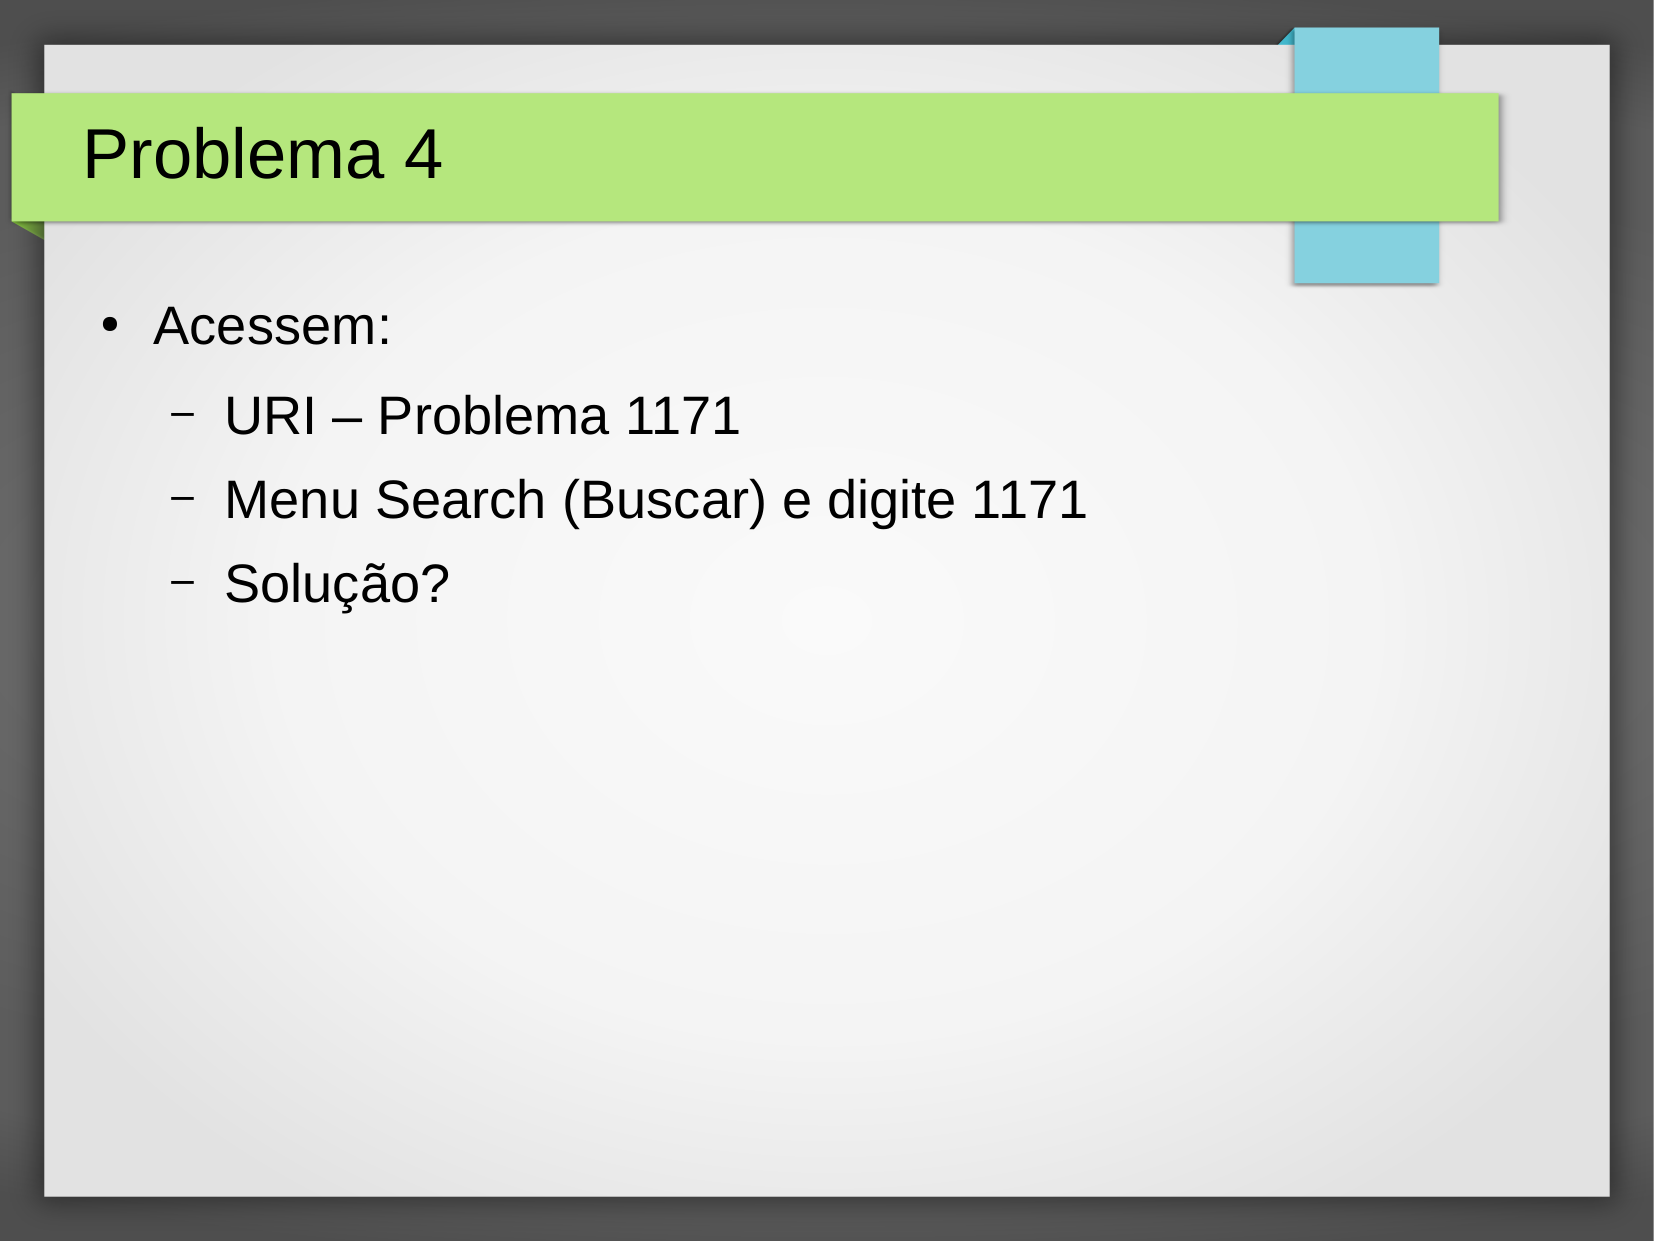

# Problema 4
Acessem:
URI – Problema 1171
Menu Search (Buscar) e digite 1171
Solução?